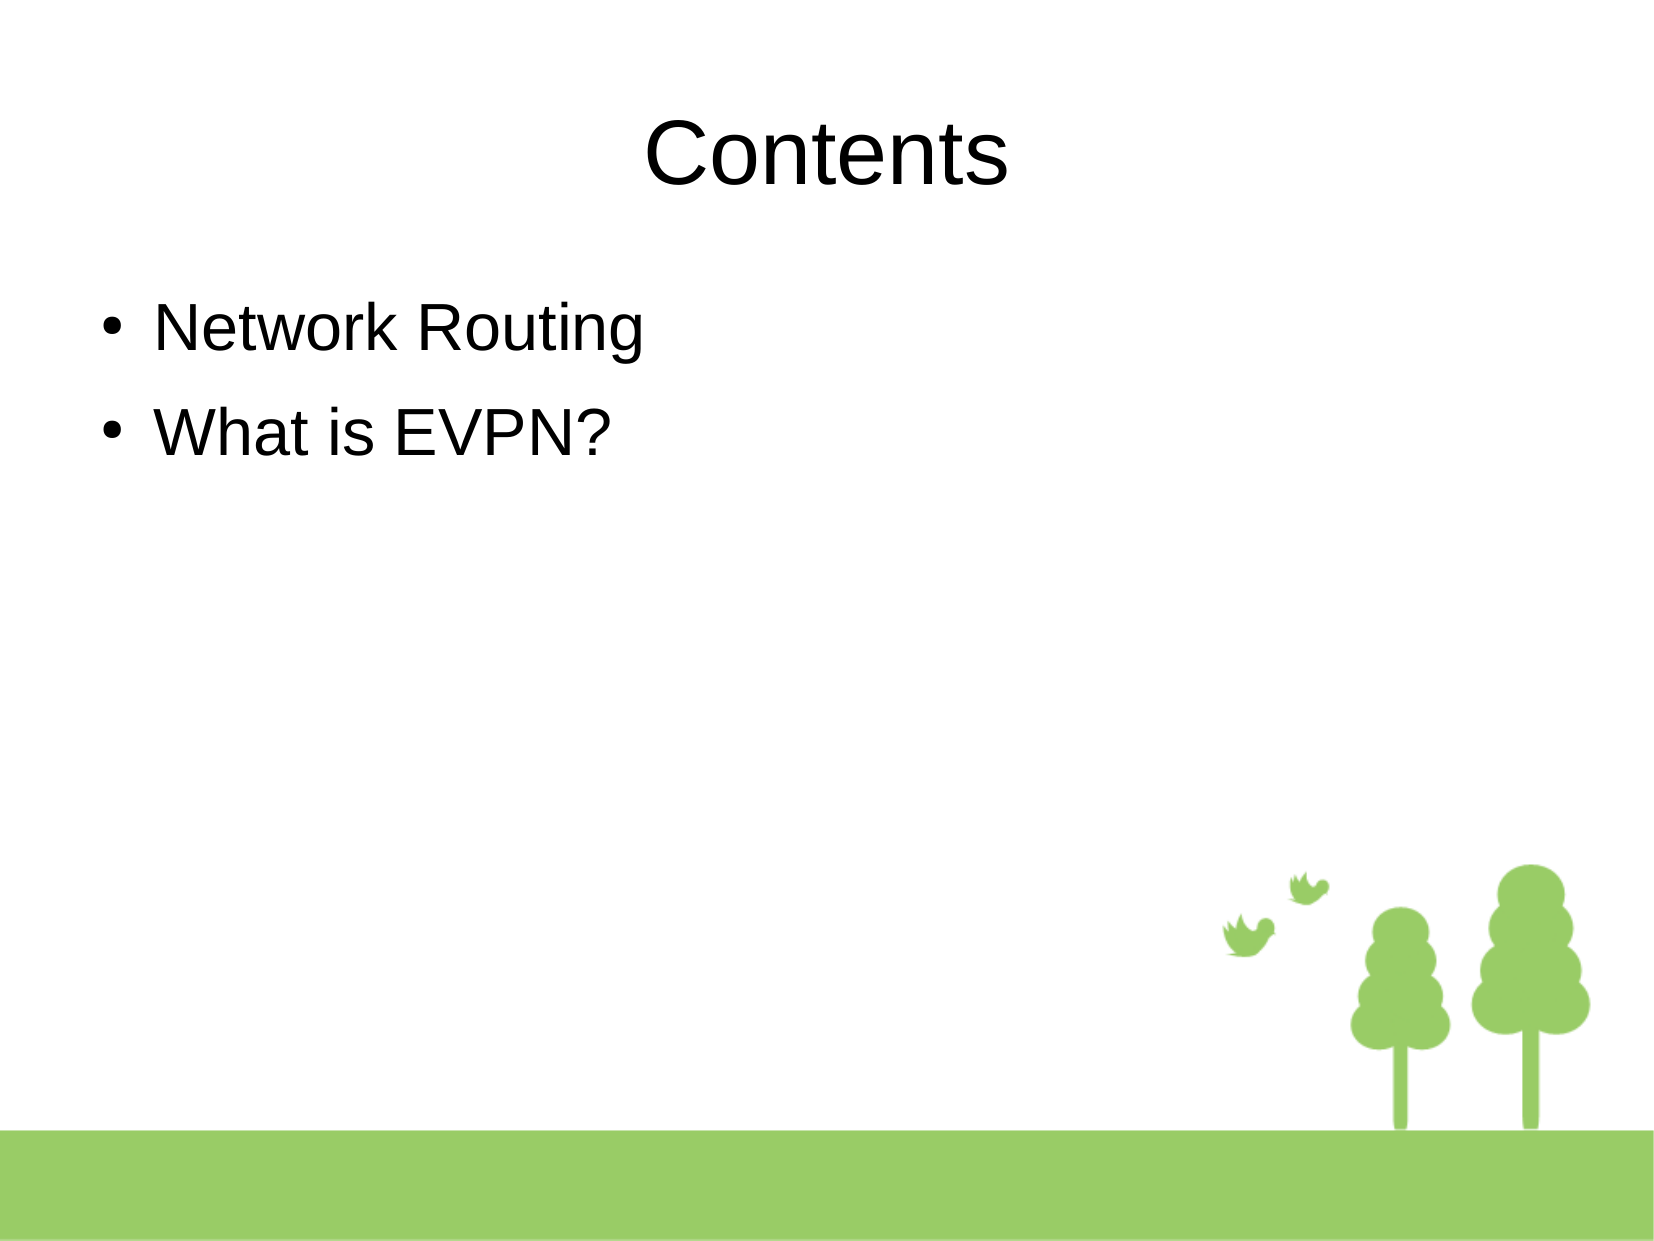

# Contents
Network Routing
What is EVPN?